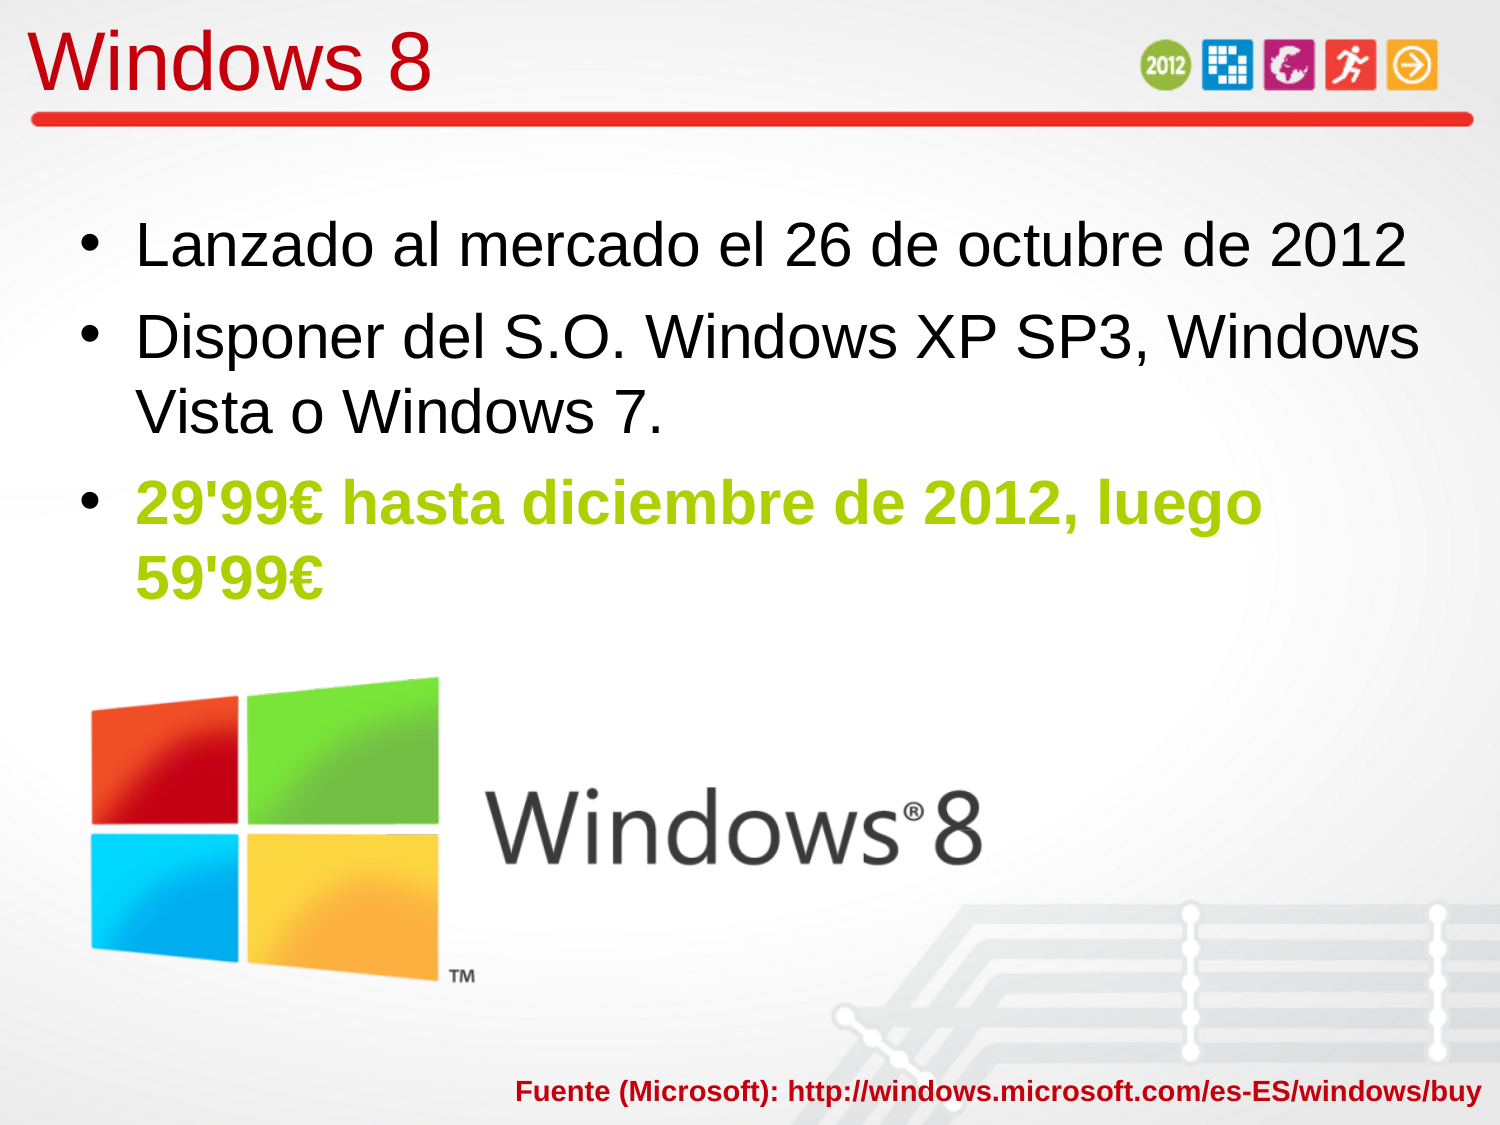

# Windows 8
Lanzado al mercado el 26 de octubre de 2012
Disponer del S.O. Windows XP SP3, Windows Vista o Windows 7.
29'99€ hasta diciembre de 2012, luego 59'99€
Fuente (Microsoft): http://windows.microsoft.com/es-ES/windows/buy